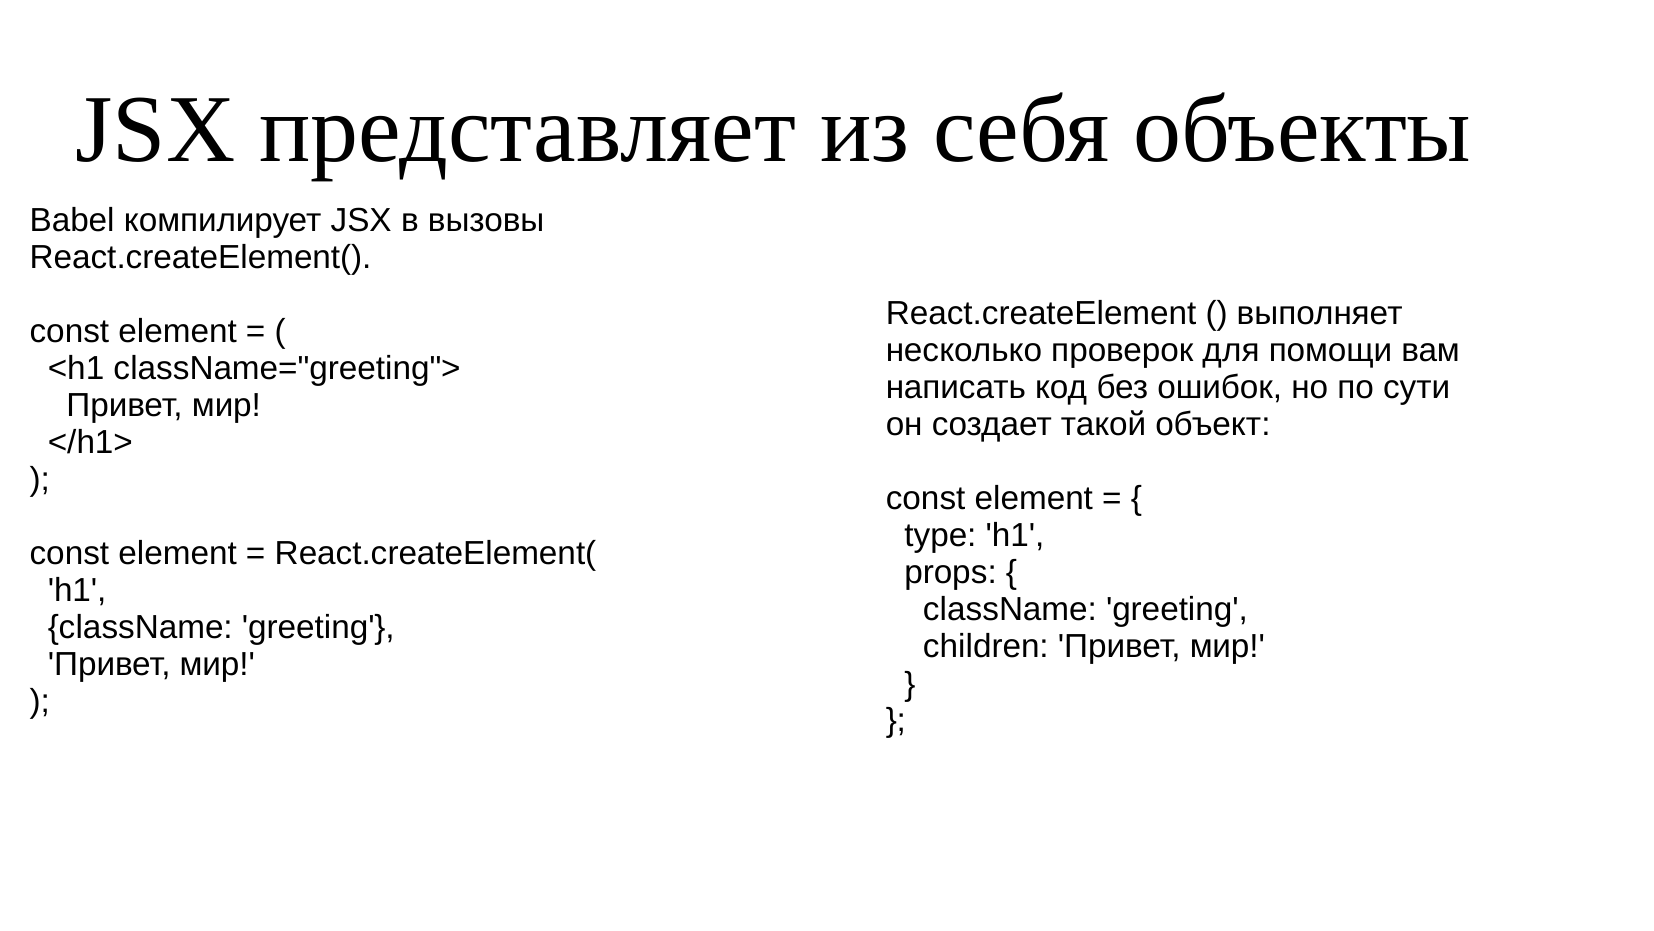

# JSX представляет из себя объекты
Babel компилирует JSX в вызовы
React.createElement().
const element = (
 <h1 className="greeting">
 Привет, мир!
 </h1>
);
const element = React.createElement(
 'h1',
 {className: 'greeting'},
 'Привет, мир!'
);
React.createElement () выполняет несколько проверок для помощи вам написать код без ошибок, но по сути он создает такой объект:
const element = {
 type: 'h1',
 props: {
 className: 'greeting',
 children: 'Привет, мир!'
 }
};